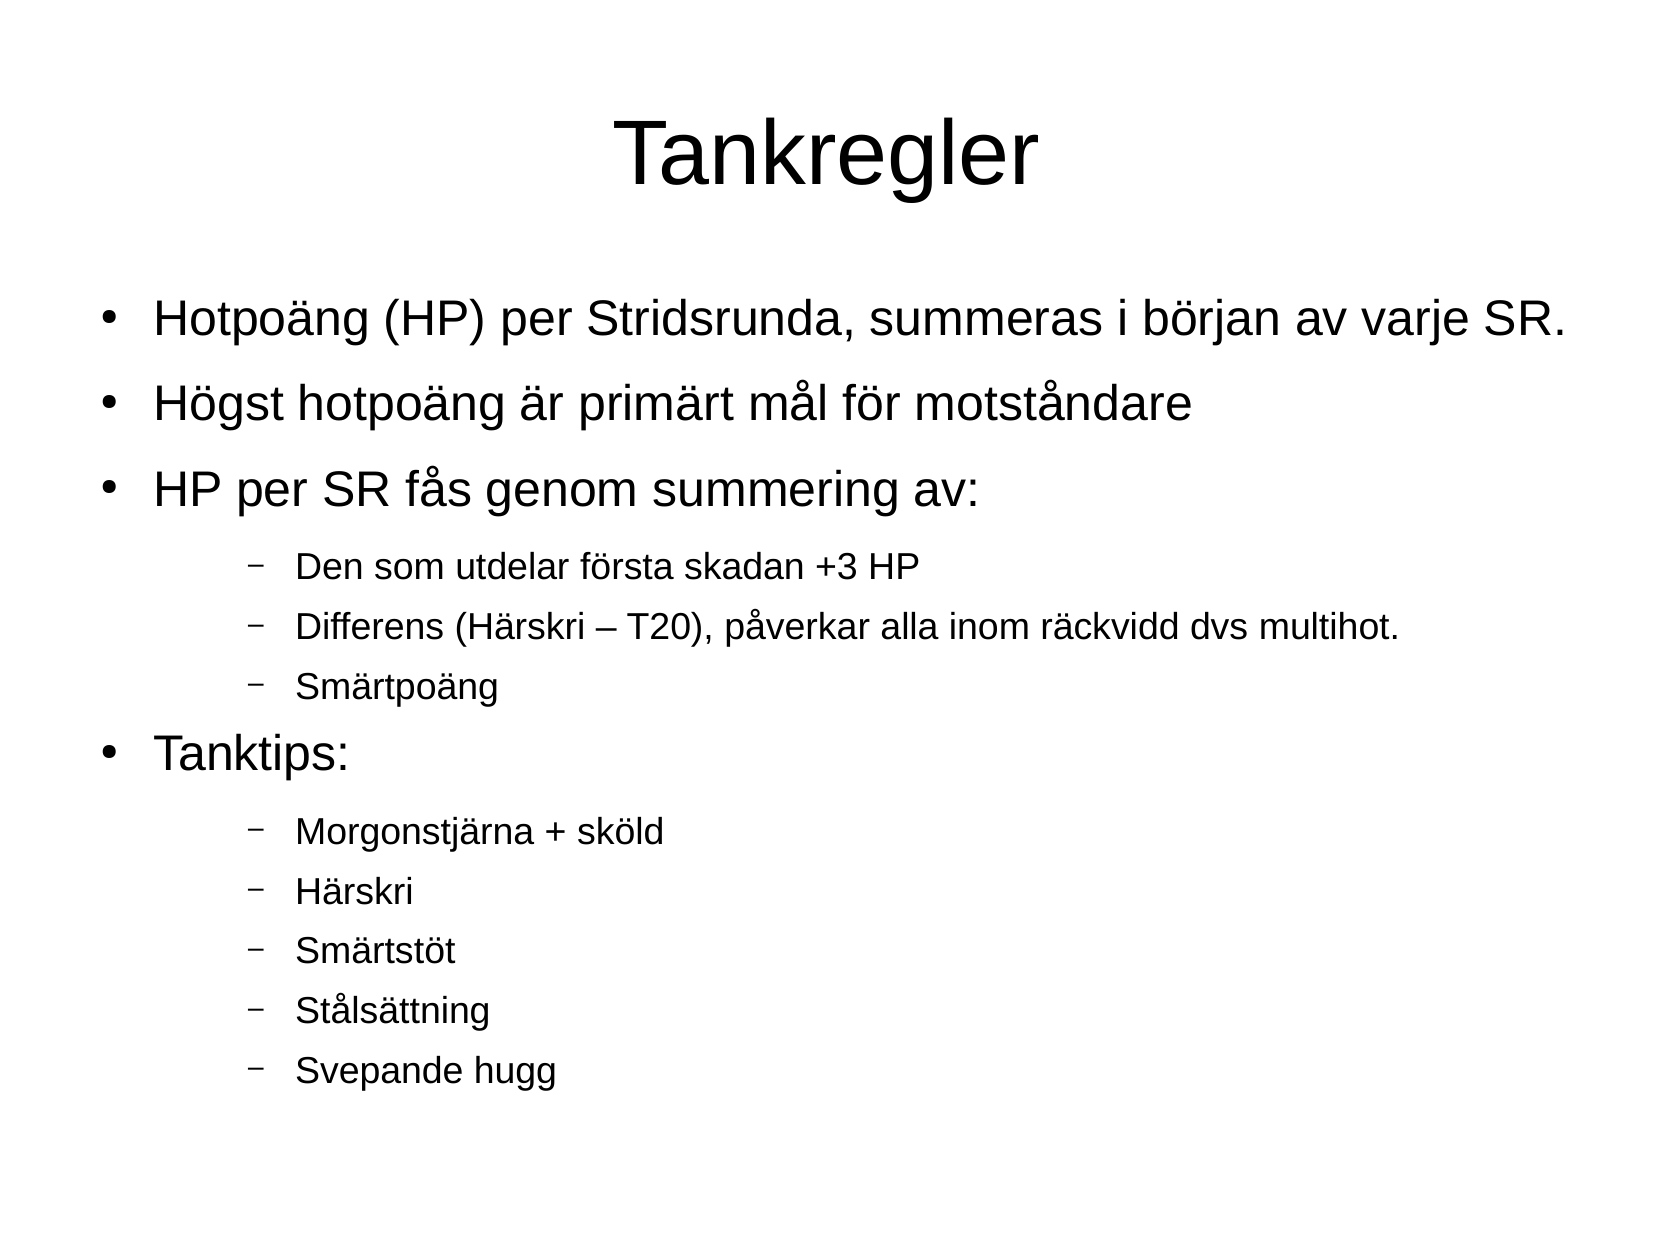

# Tankregler
Hotpoäng (HP) per Stridsrunda, summeras i början av varje SR.
Högst hotpoäng är primärt mål för motståndare
HP per SR fås genom summering av:
Den som utdelar första skadan +3 HP
Differens (Härskri – T20), påverkar alla inom räckvidd dvs multihot.
Smärtpoäng
Tanktips:
Morgonstjärna + sköld
Härskri
Smärtstöt
Stålsättning
Svepande hugg